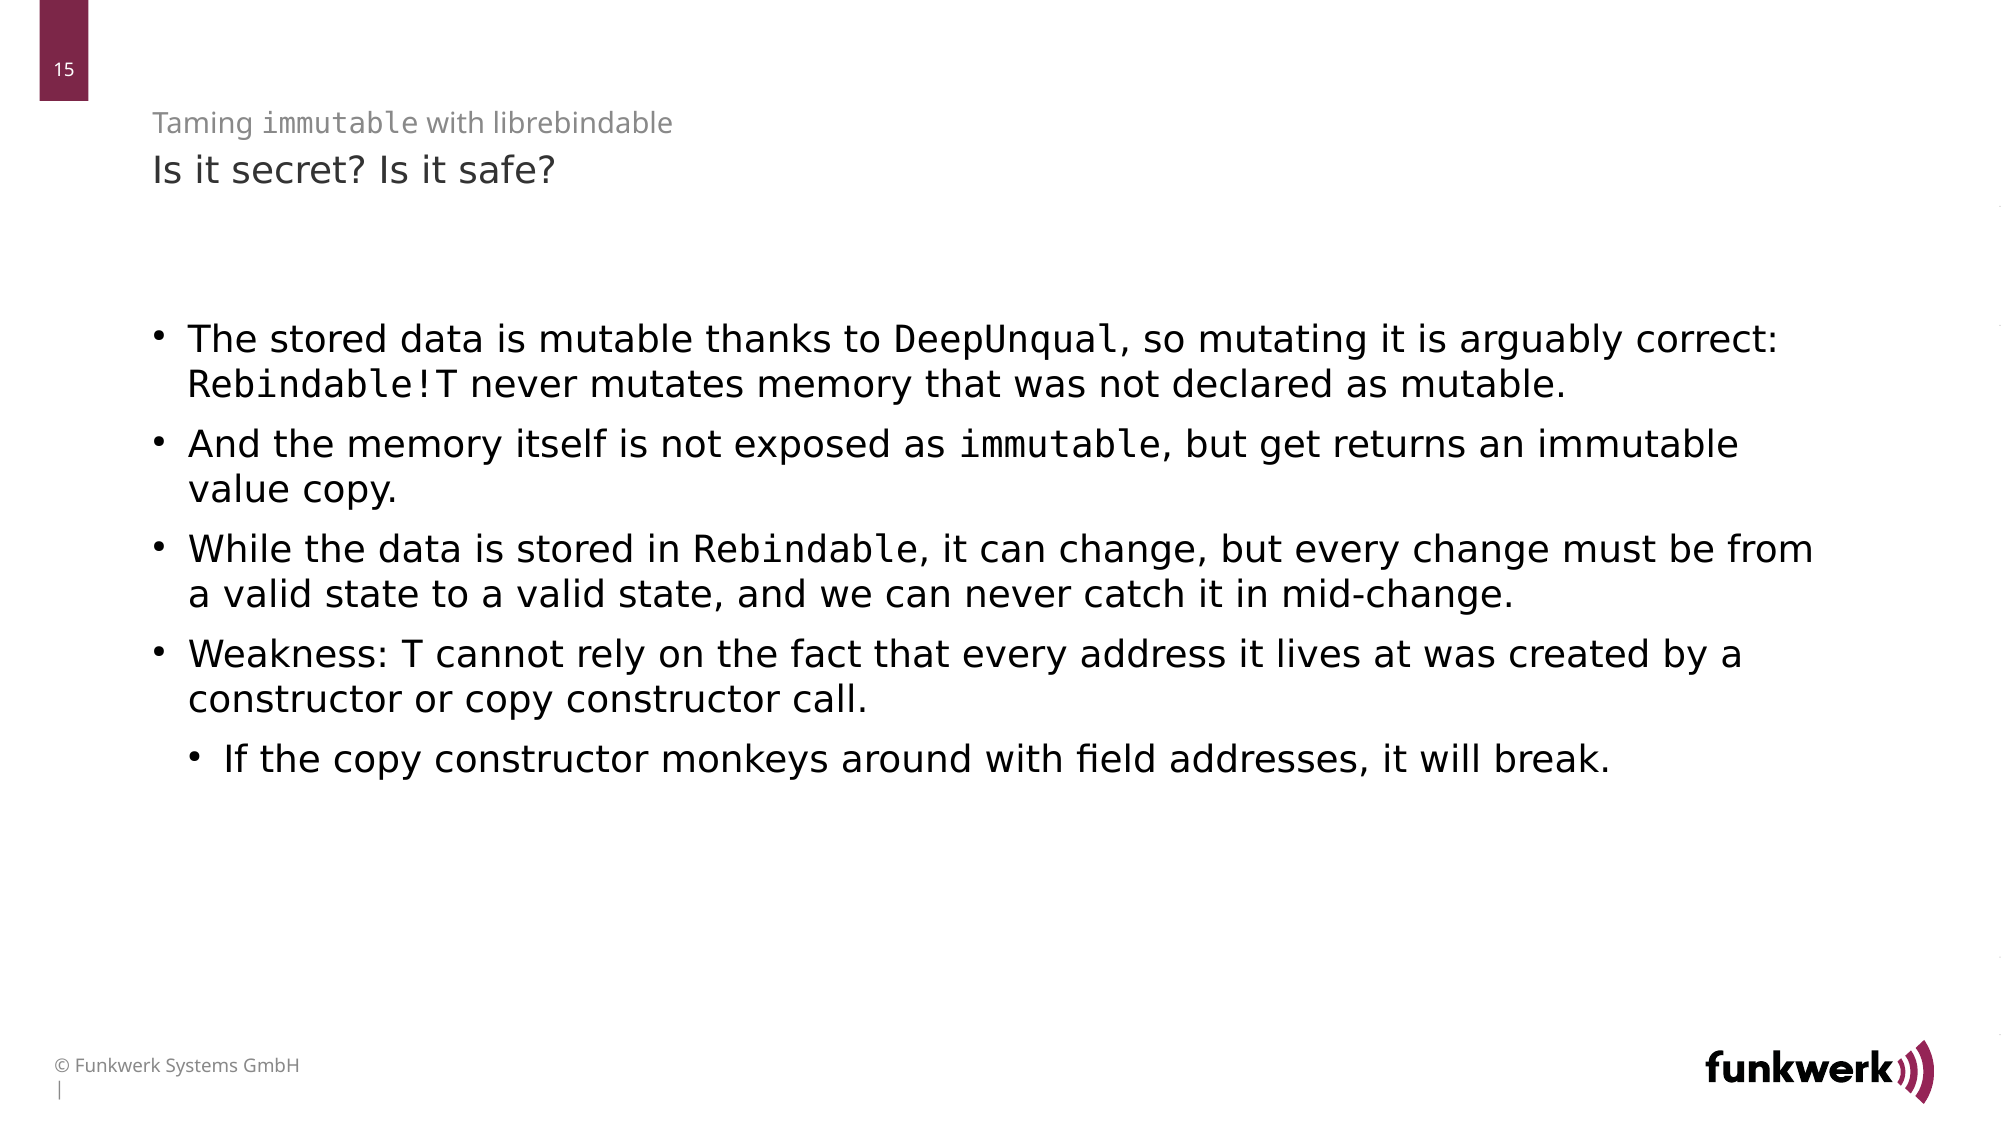

15
# Taming immutable with librebindable
Is it secret? Is it safe?
The stored data is mutable thanks to DeepUnqual, so mutating it is arguably correct: Rebindable!T never mutates memory that was not declared as mutable.
And the memory itself is not exposed as immutable, but get returns an immutable value copy.
While the data is stored in Rebindable, it can change, but every change must be from a valid state to a valid state, and we can never catch it in mid-change.
Weakness: T cannot rely on the fact that every address it lives at was created by a constructor or copy constructor call.
If the copy constructor monkeys around with field addresses, it will break.